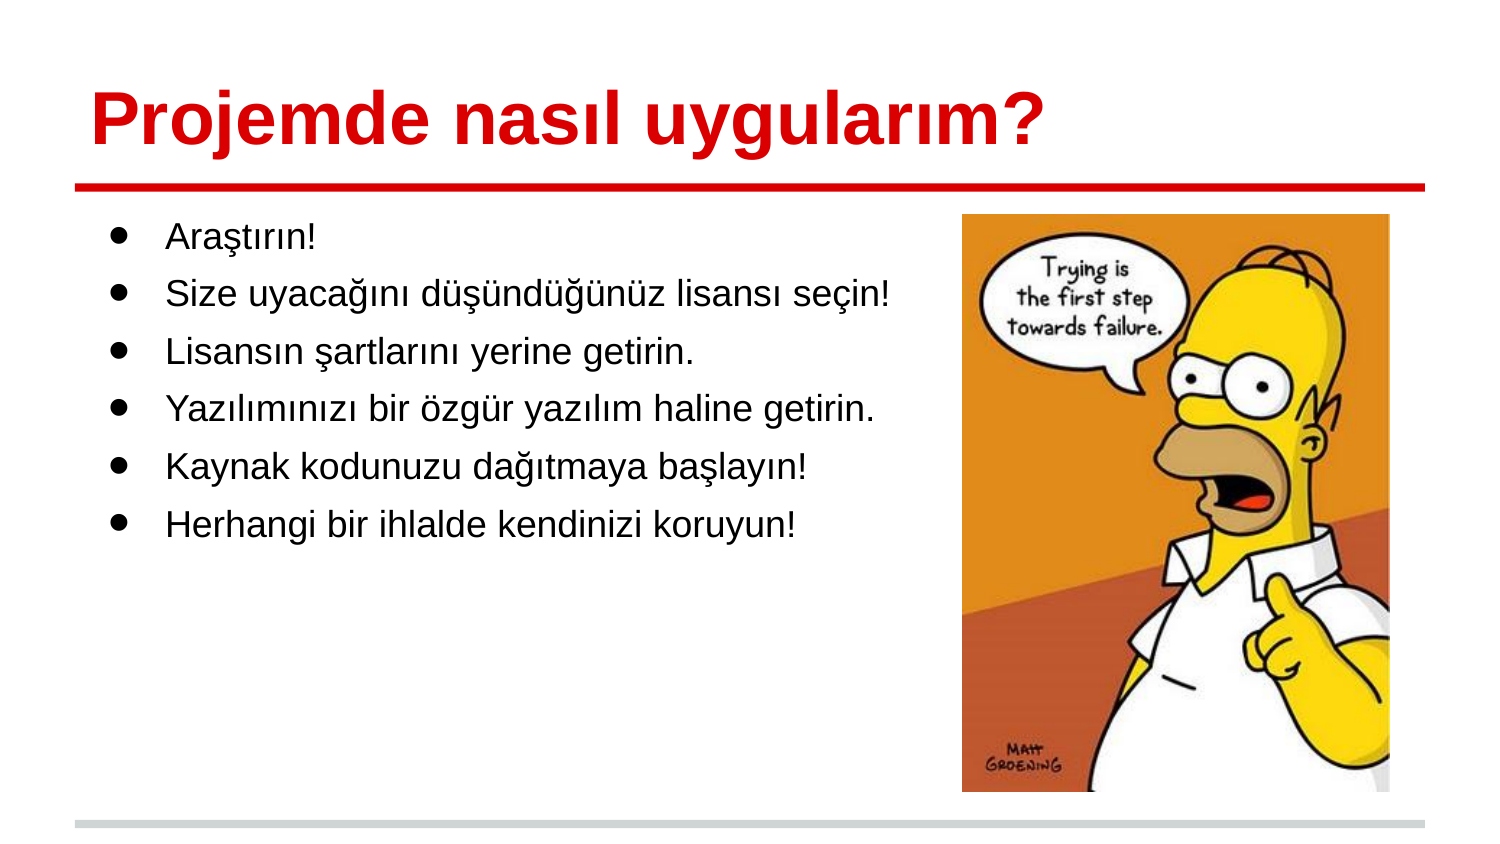

# Projemde nasıl uygularım?
Araştırın!
Size uyacağını düşündüğünüz lisansı seçin!
Lisansın şartlarını yerine getirin.
Yazılımınızı bir özgür yazılım haline getirin.
Kaynak kodunuzu dağıtmaya başlayın!
Herhangi bir ihlalde kendinizi koruyun!